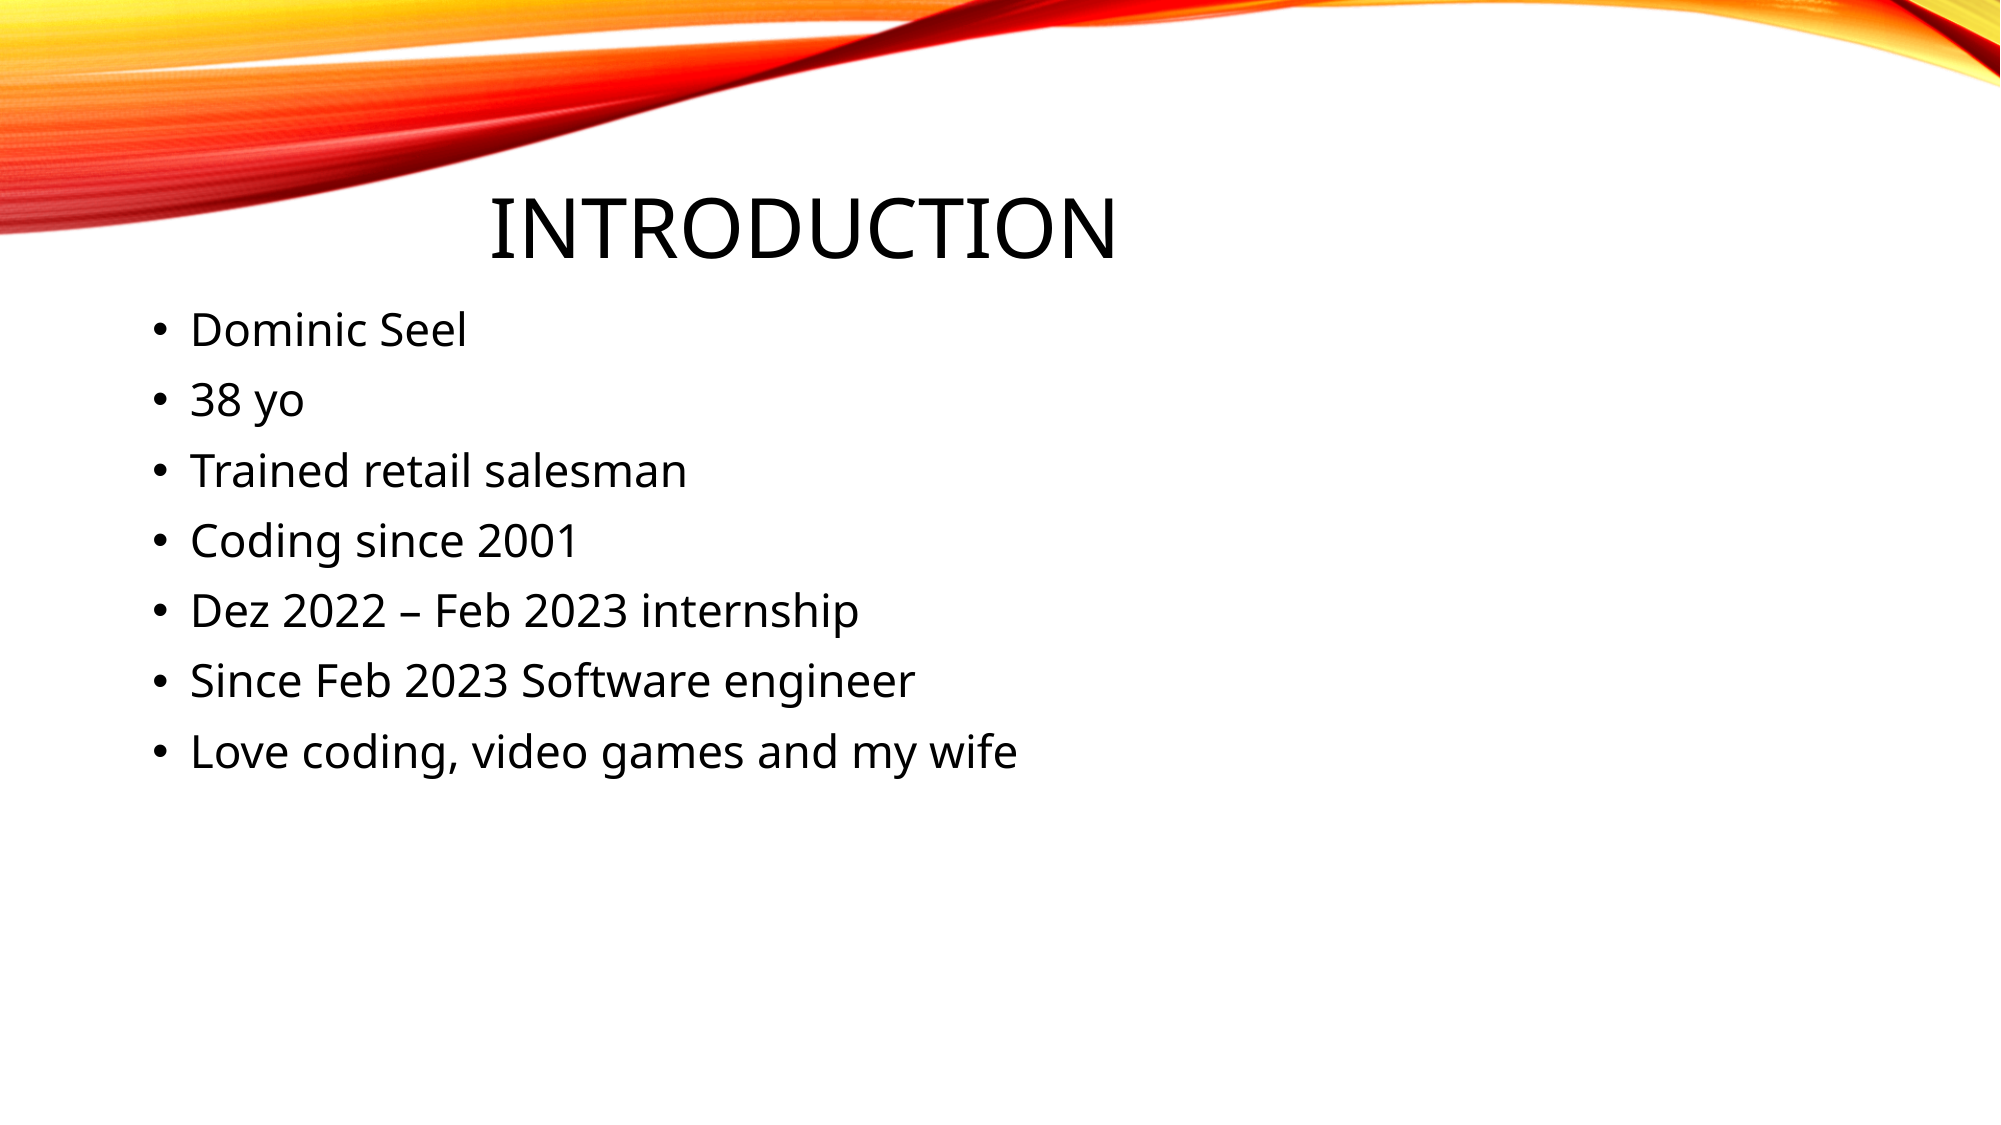

# Introduction
Dominic Seel
38 yo
Trained retail salesman
Coding since 2001
Dez 2022 – Feb 2023 internship
Since Feb 2023 Software engineer
Love coding, video games and my wife